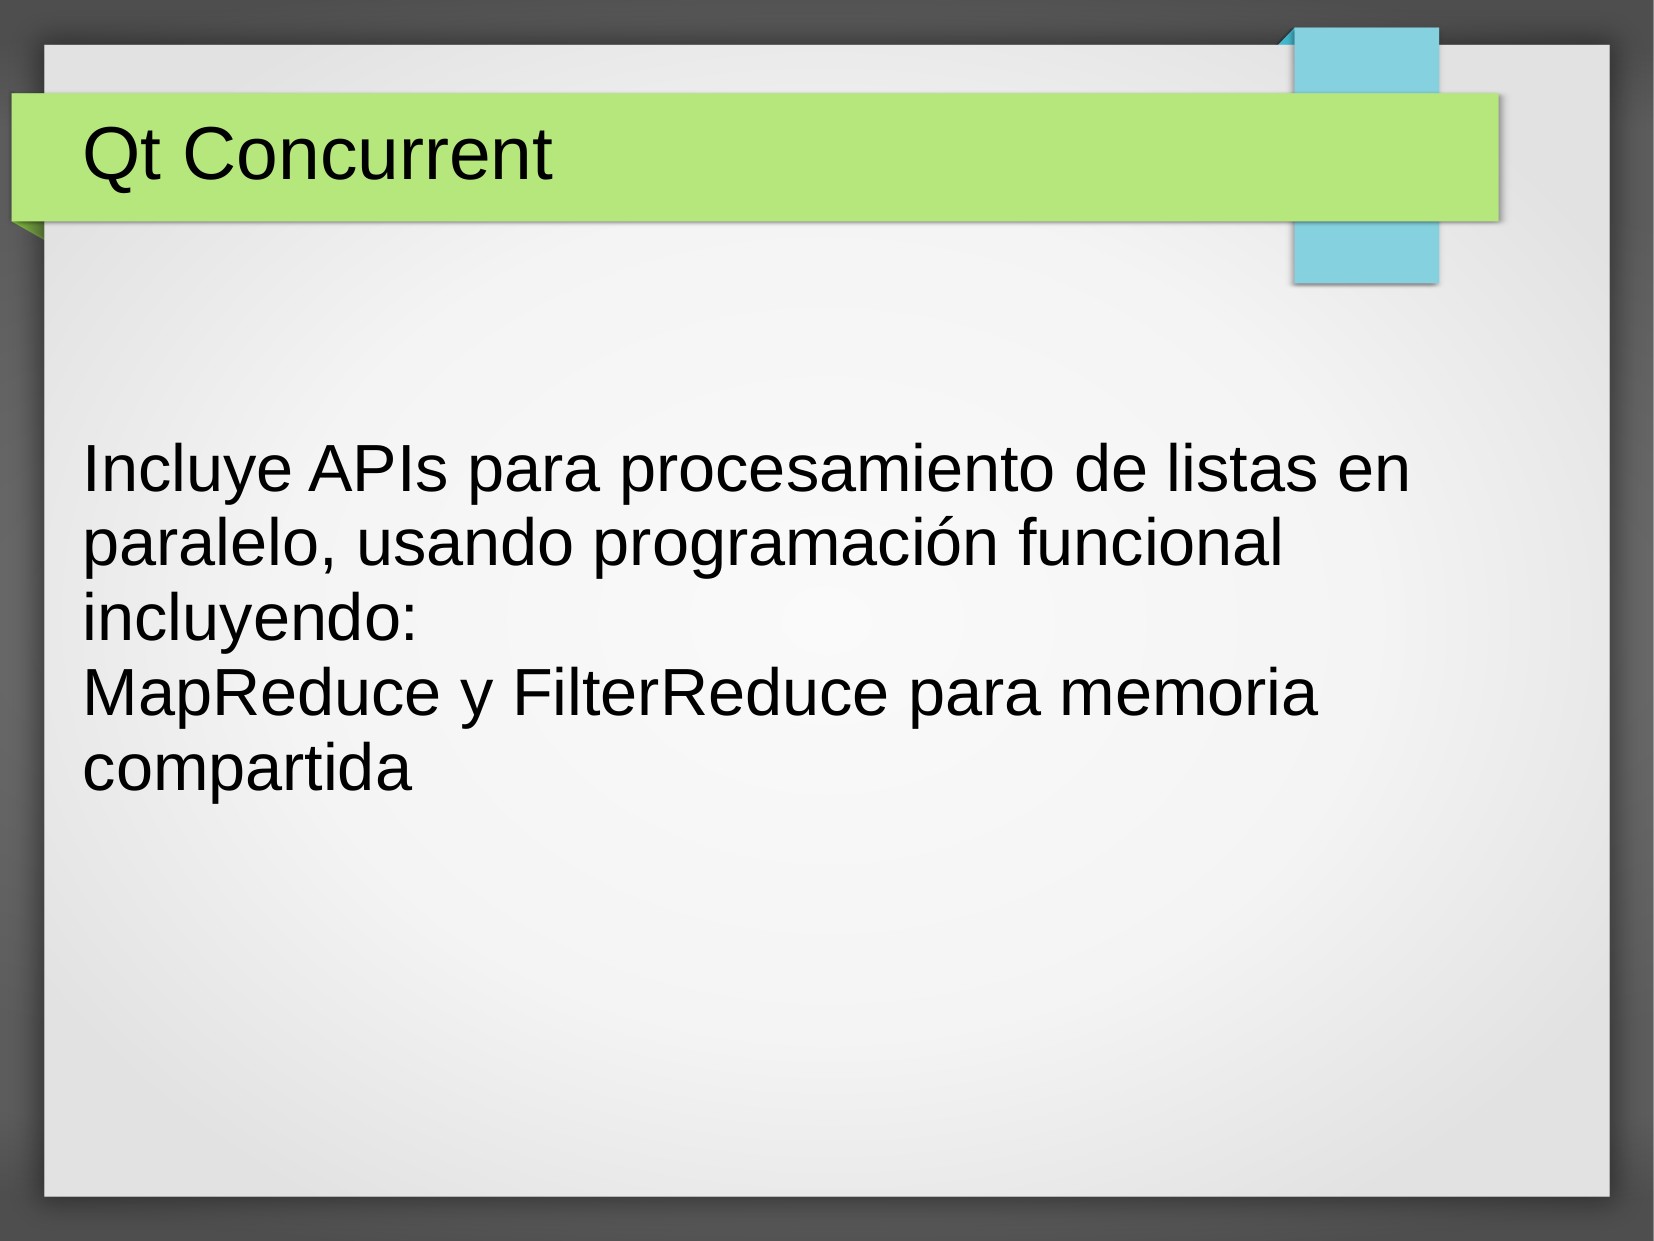

# Qt Concurrent
Incluye APIs para procesamiento de listas en paralelo, usando programación funcional incluyendo:
MapReduce y FilterReduce para memoria compartida